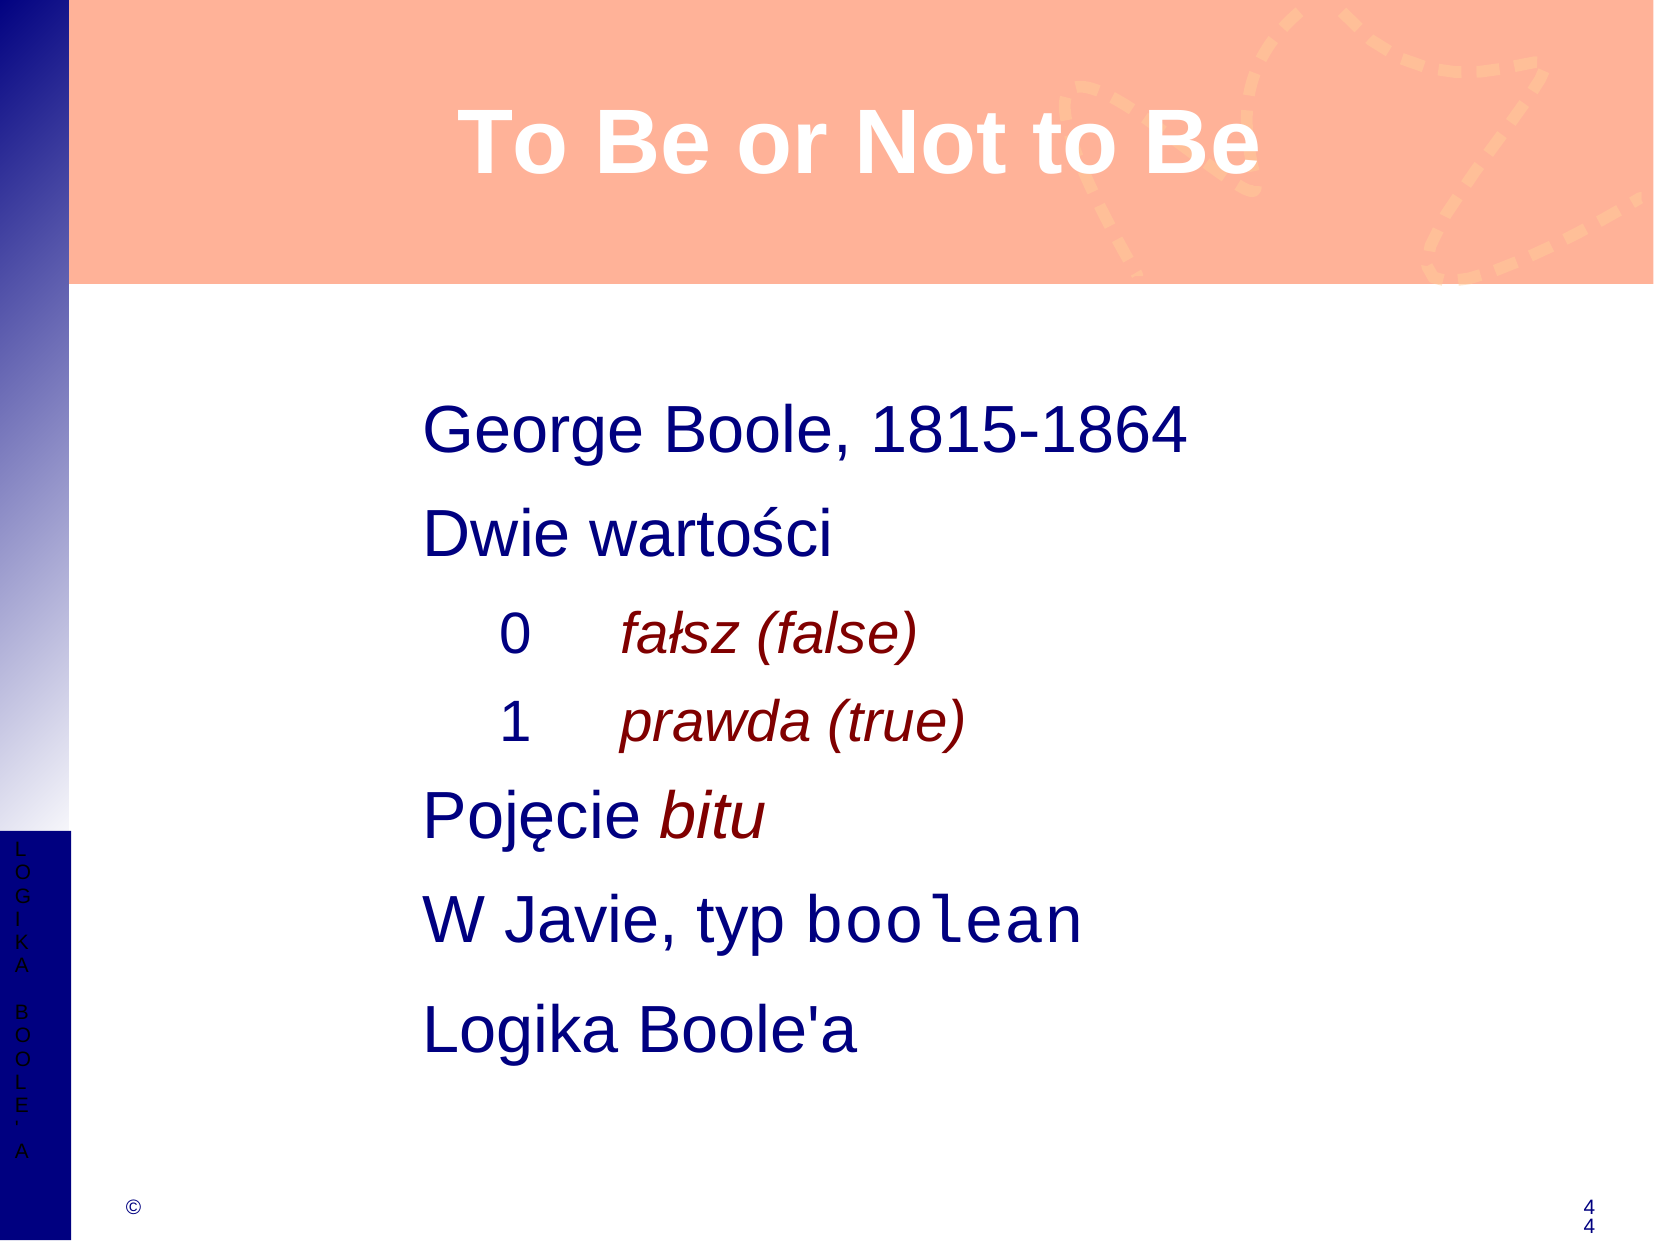

# To Be or Not to Be
George Boole, 1815-1864
Dwie wartości
0	fałsz (false)
1	prawda (true)
Pojęcie bitu
W Javie, typ boolean
Logika Boole'a
L
O
G
I
K
A
B
O
O
L
E
'
A